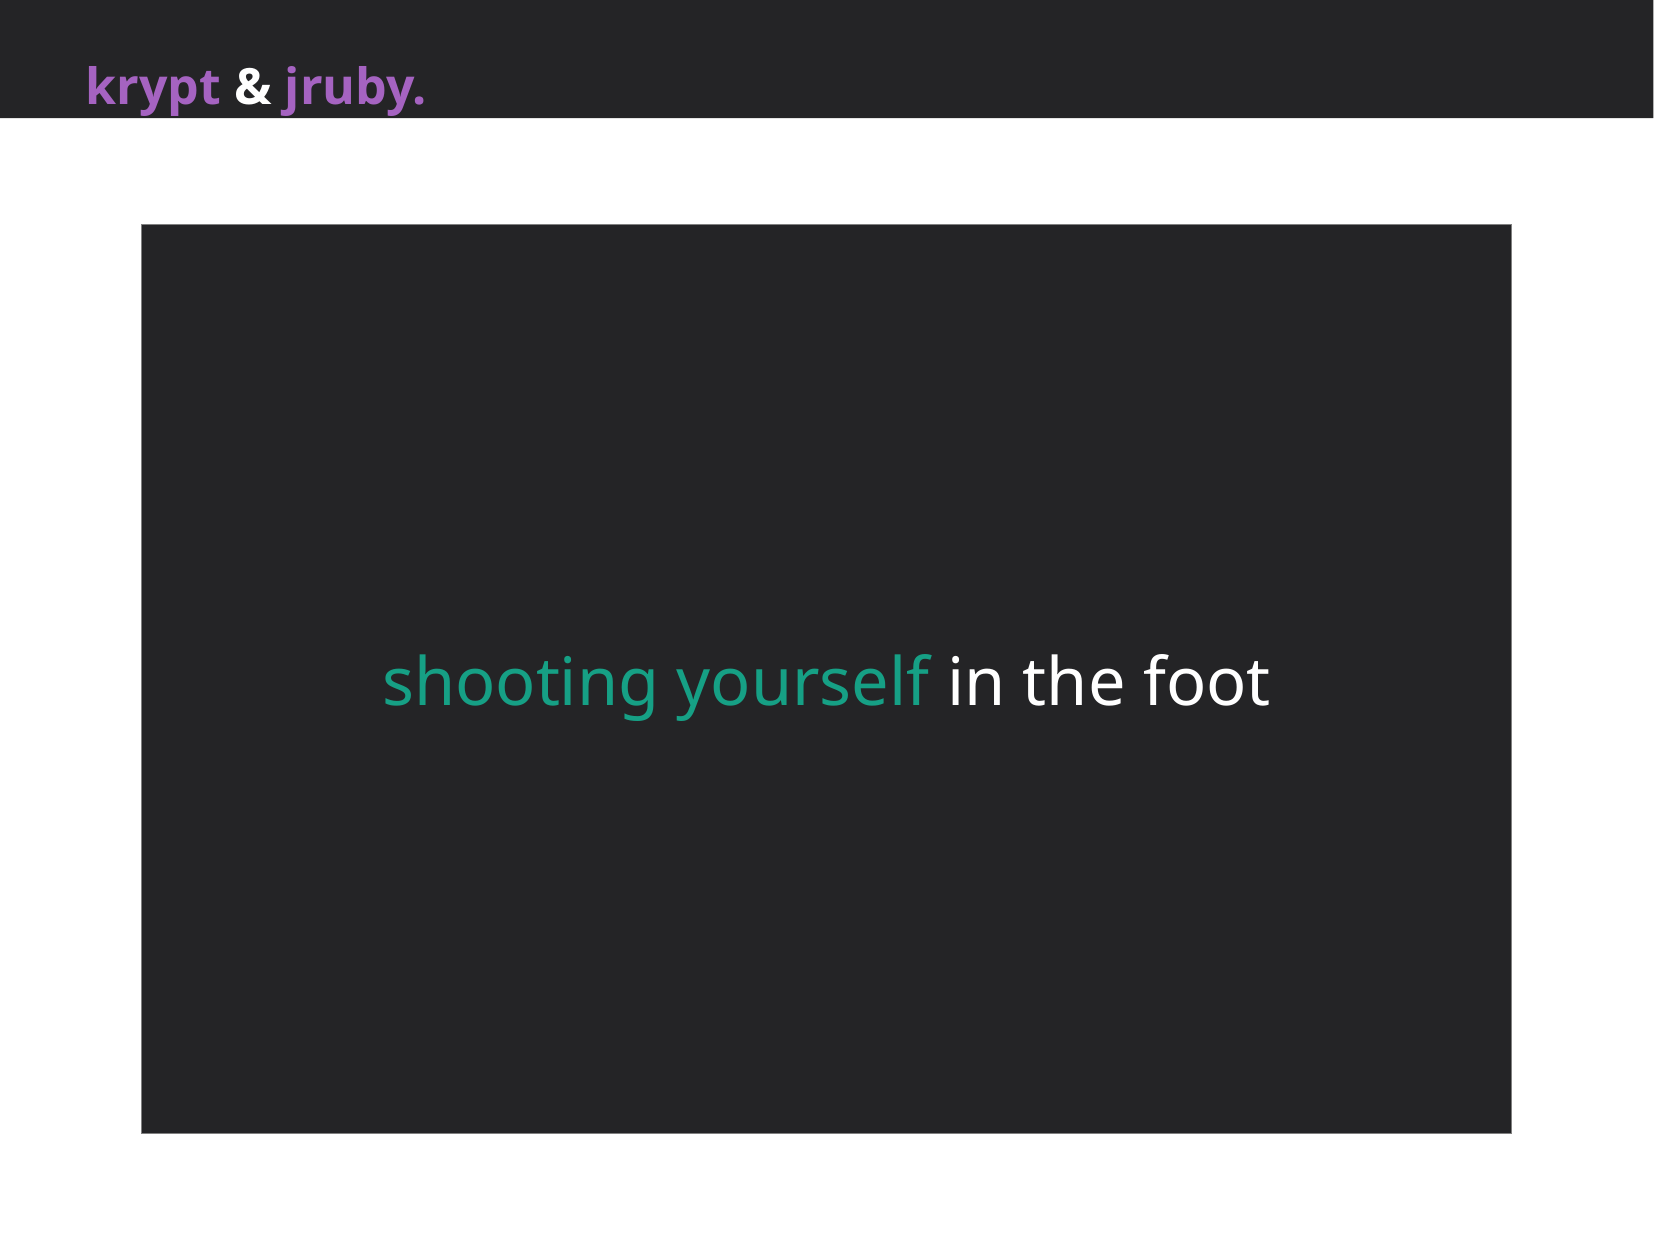

krypt & jruby.
shooting yourself in the foot